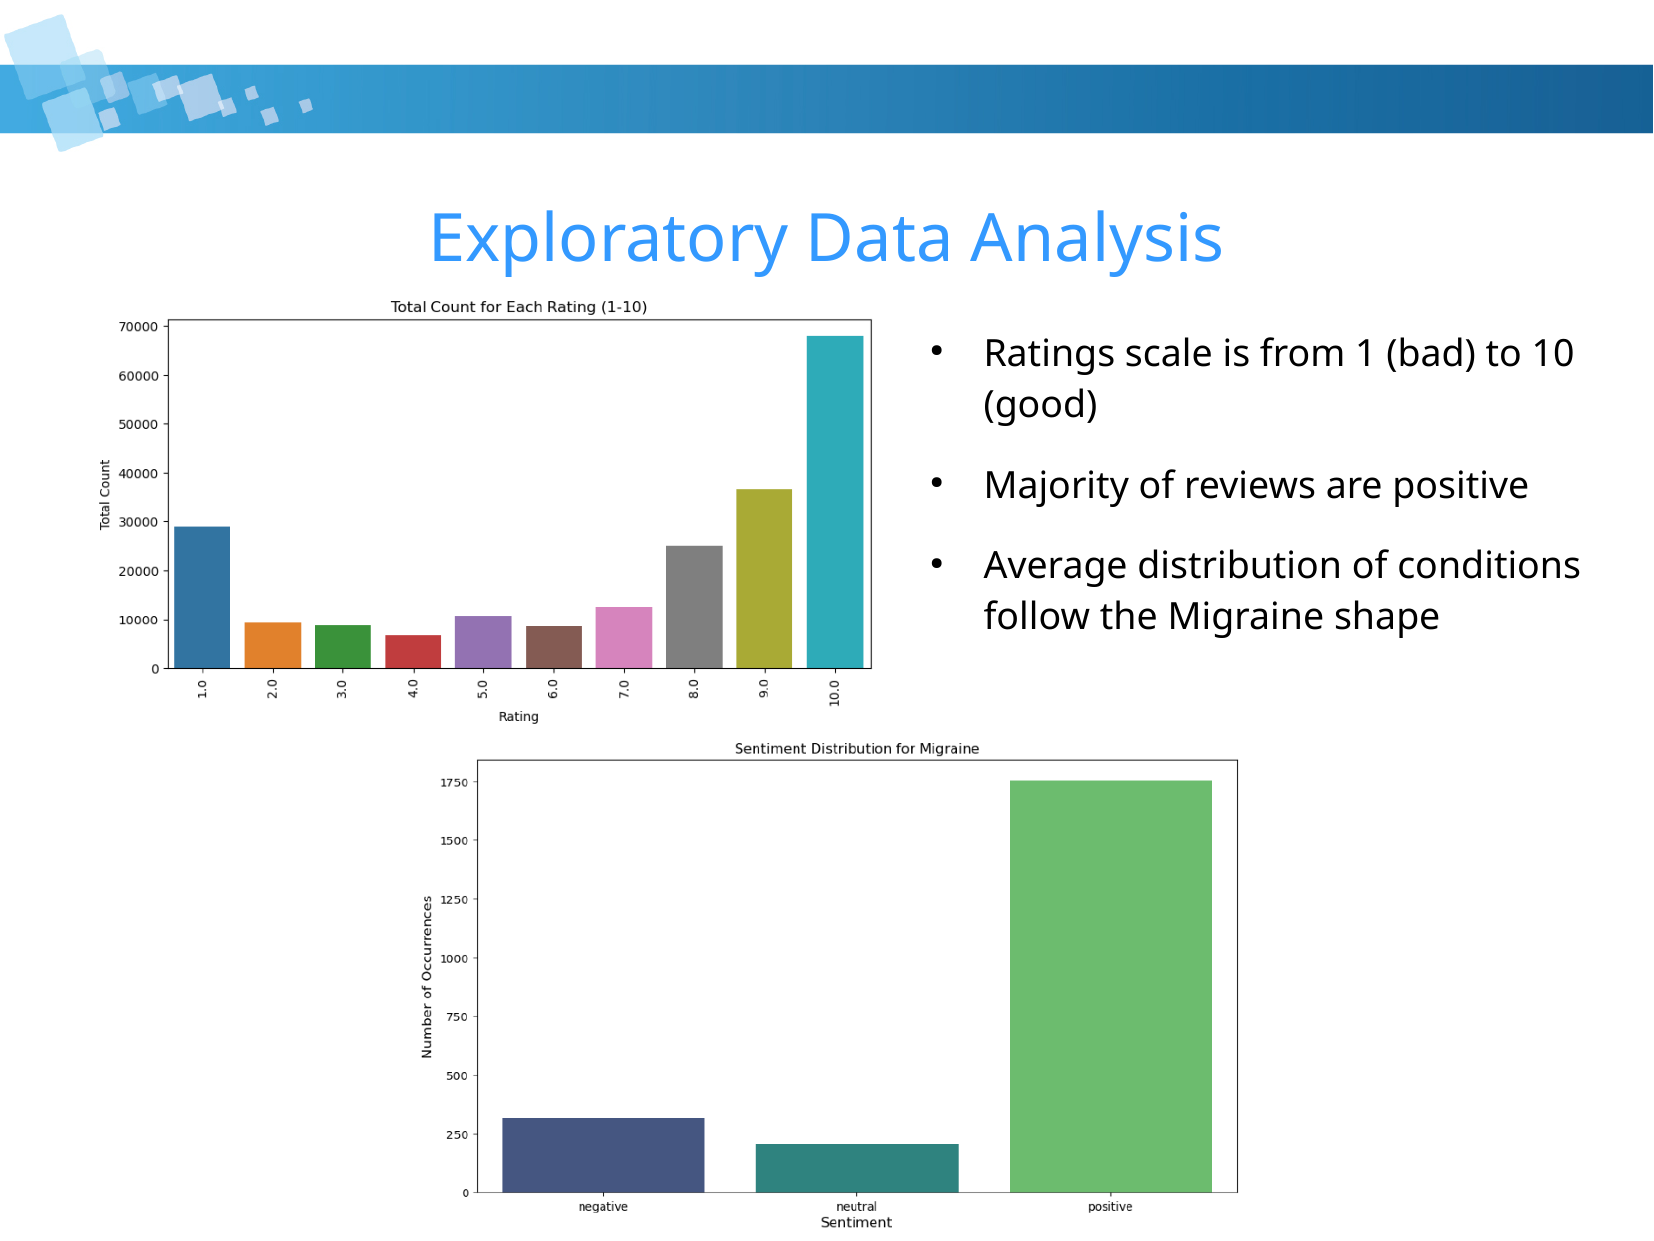

# Exploratory Data Analysis
Ratings scale is from 1 (bad) to 10 (good)
Majority of reviews are positive
Average distribution of conditions follow the Migraine shape